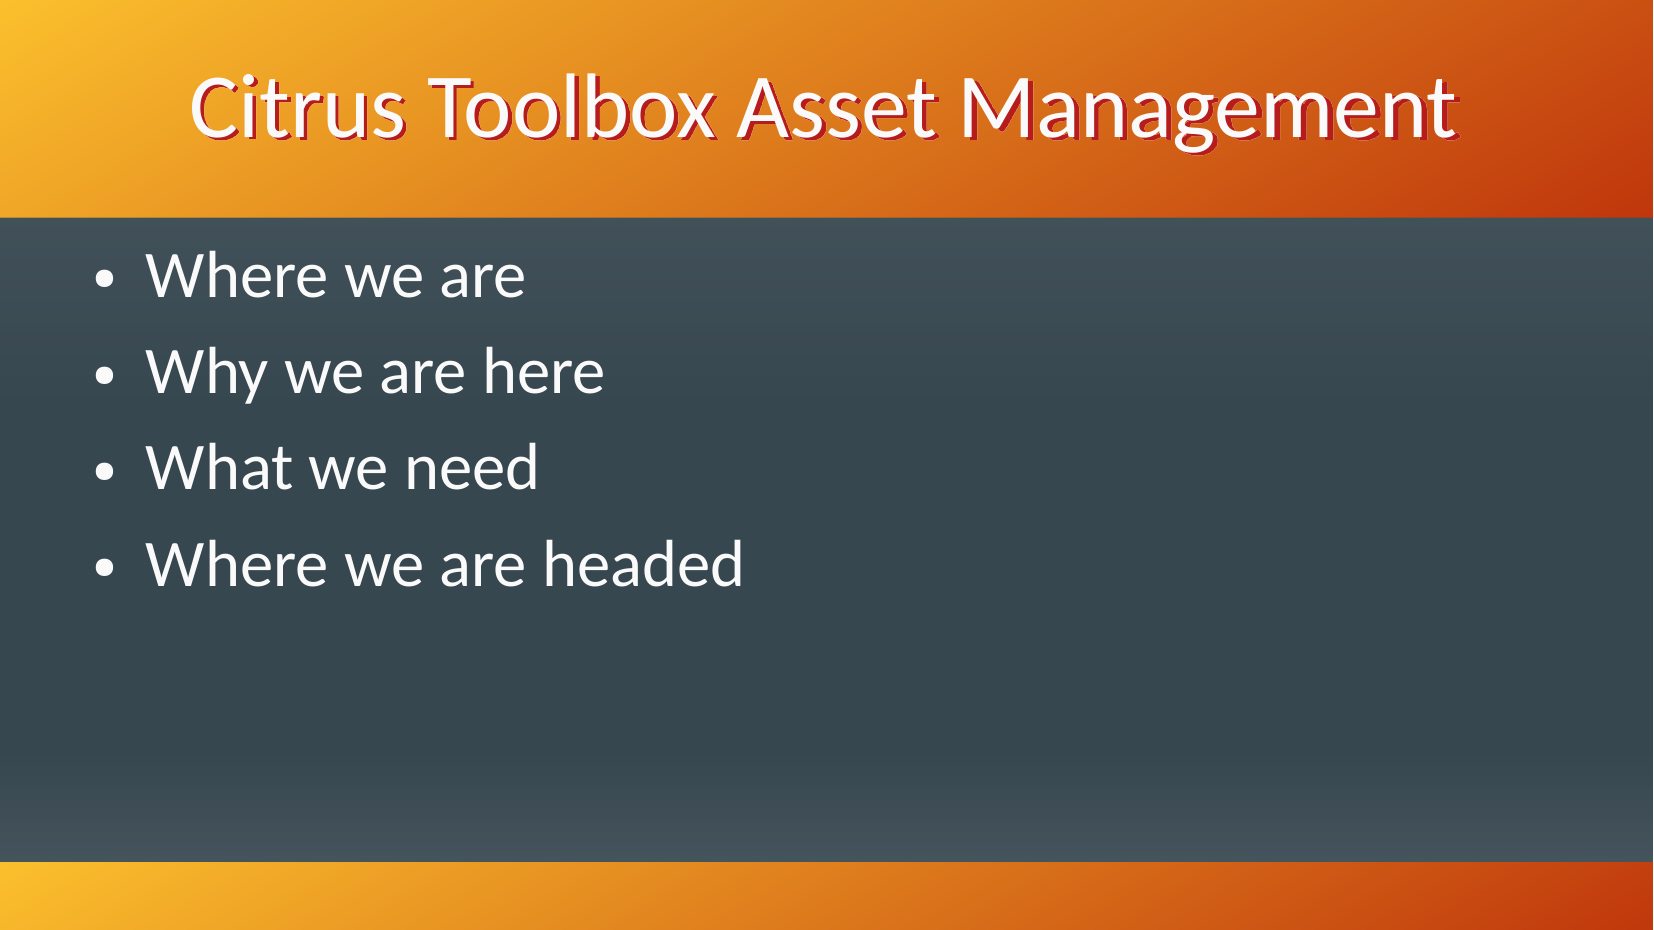

# Citrus Toolbox Asset Management
Where we are
Why we are here
What we need
Where we are headed